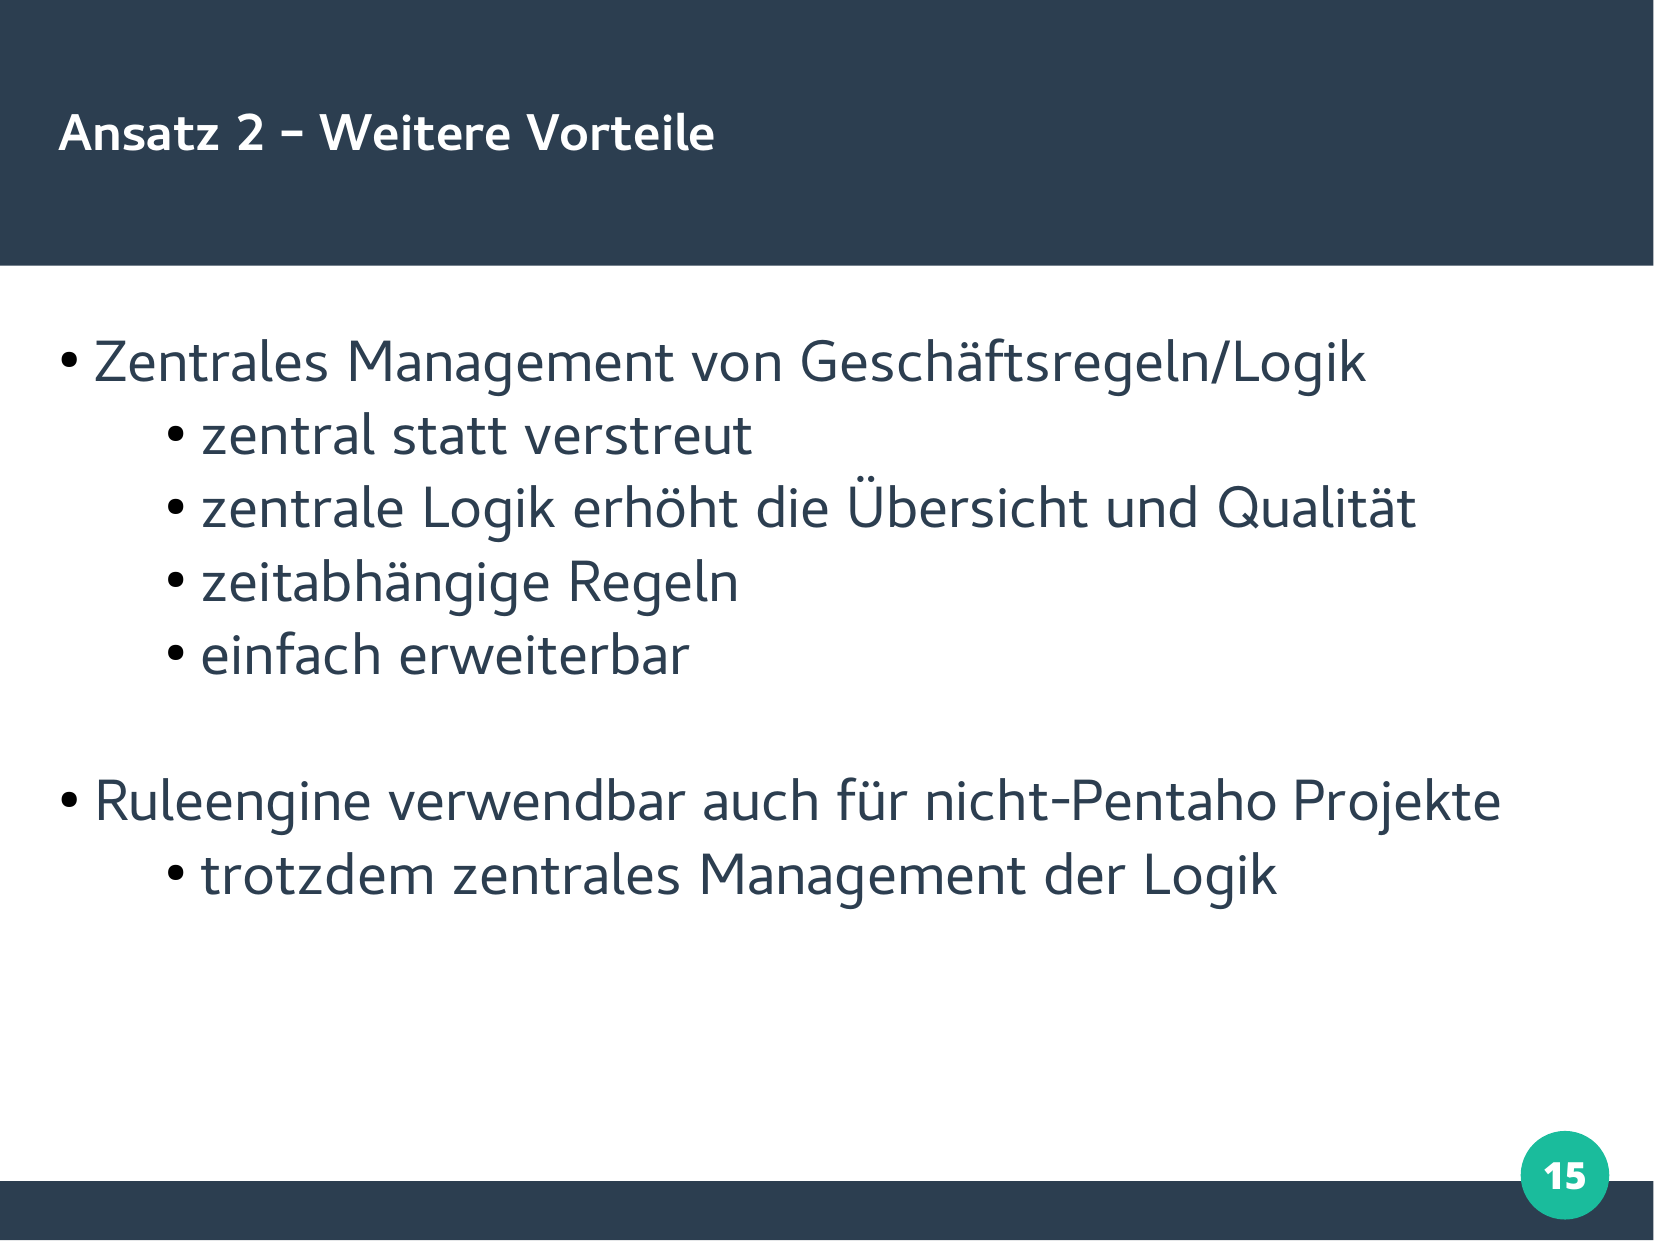

# Ansatz 2 – Weitere Vorteile
Zentrales Management von Geschäftsregeln/Logik
zentral statt verstreut
zentrale Logik erhöht die Übersicht und Qualität
zeitabhängige Regeln
einfach erweiterbar
Ruleengine verwendbar auch für nicht-Pentaho Projekte
trotzdem zentrales Management der Logik
15